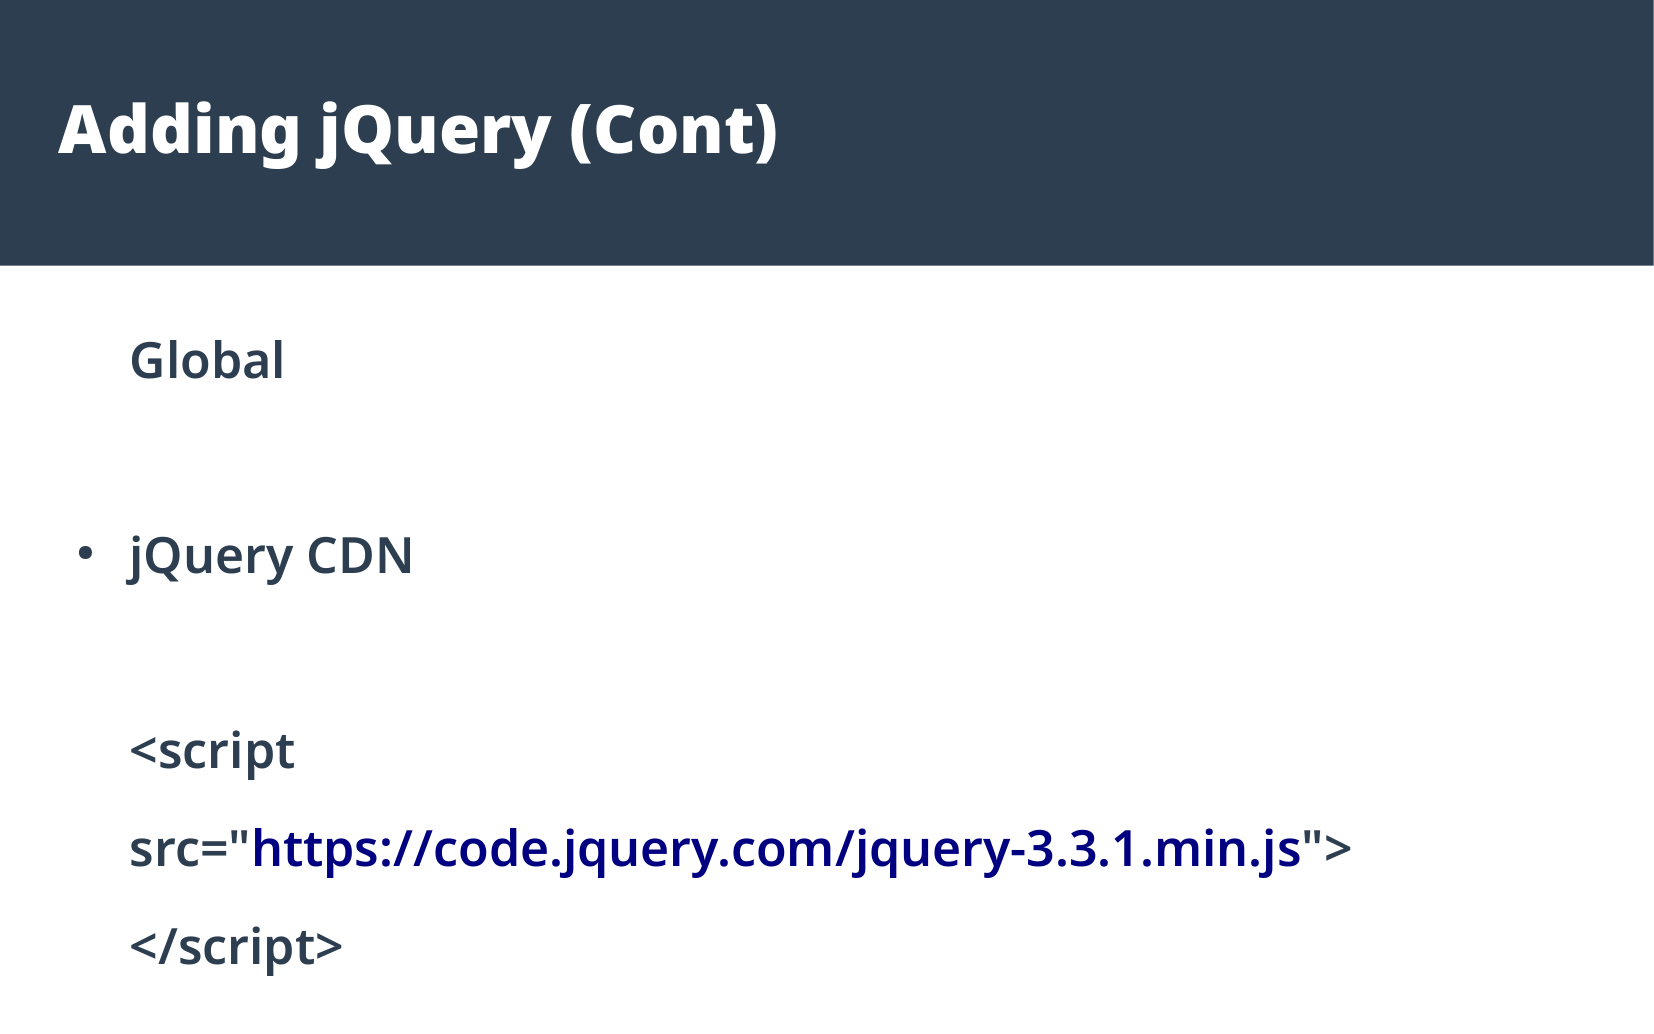

# Adding jQuery (Cont)
Global
jQuery CDN
<script
src="https://code.jquery.com/jquery-3.3.1.min.js">
</script>